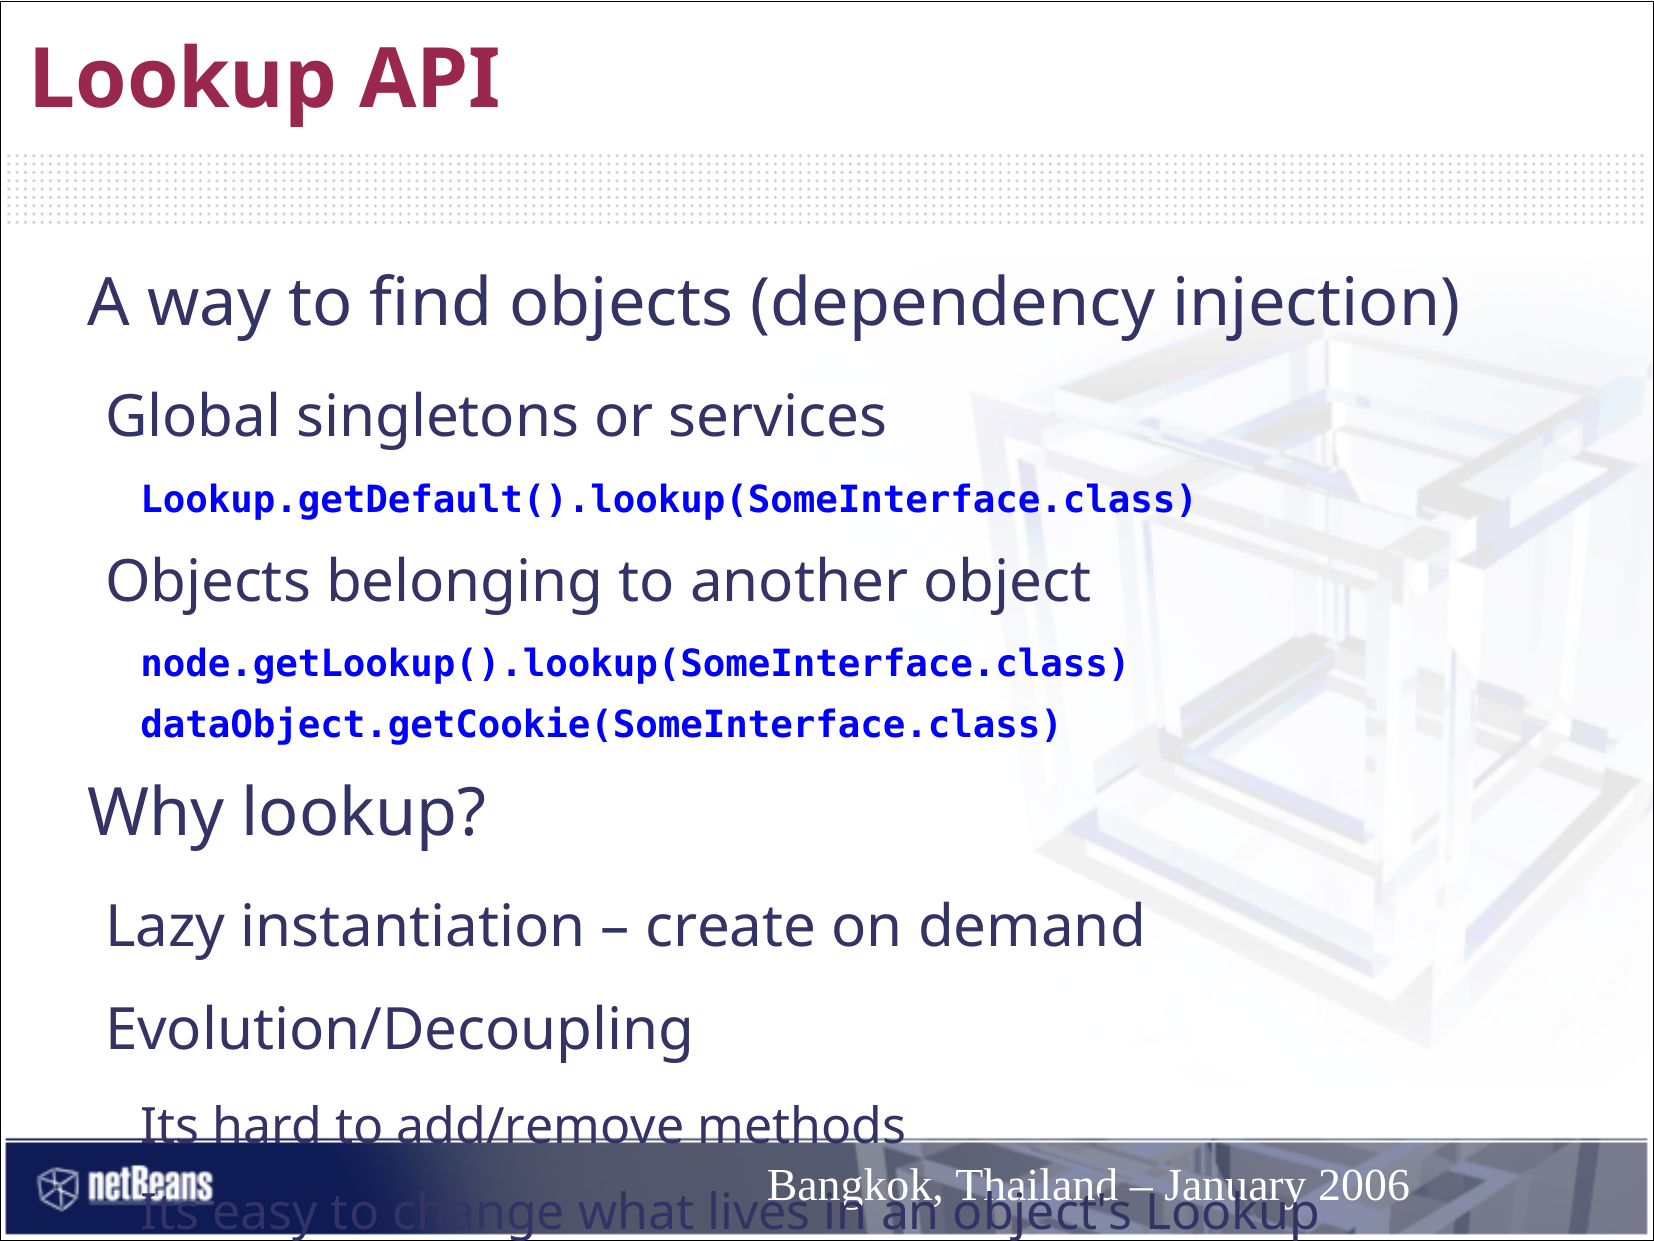

# Lookup API
A way to find objects (dependency injection)
Global singletons or services
Lookup.getDefault().lookup(SomeInterface.class)
Objects belonging to another object
node.getLookup().lookup(SomeInterface.class)
dataObject.getCookie(SomeInterface.class)
Why lookup?
Lazy instantiation – create on demand
Evolution/Decoupling
Its hard to add/remove methods
Its easy to change what lives in an object's Lookup